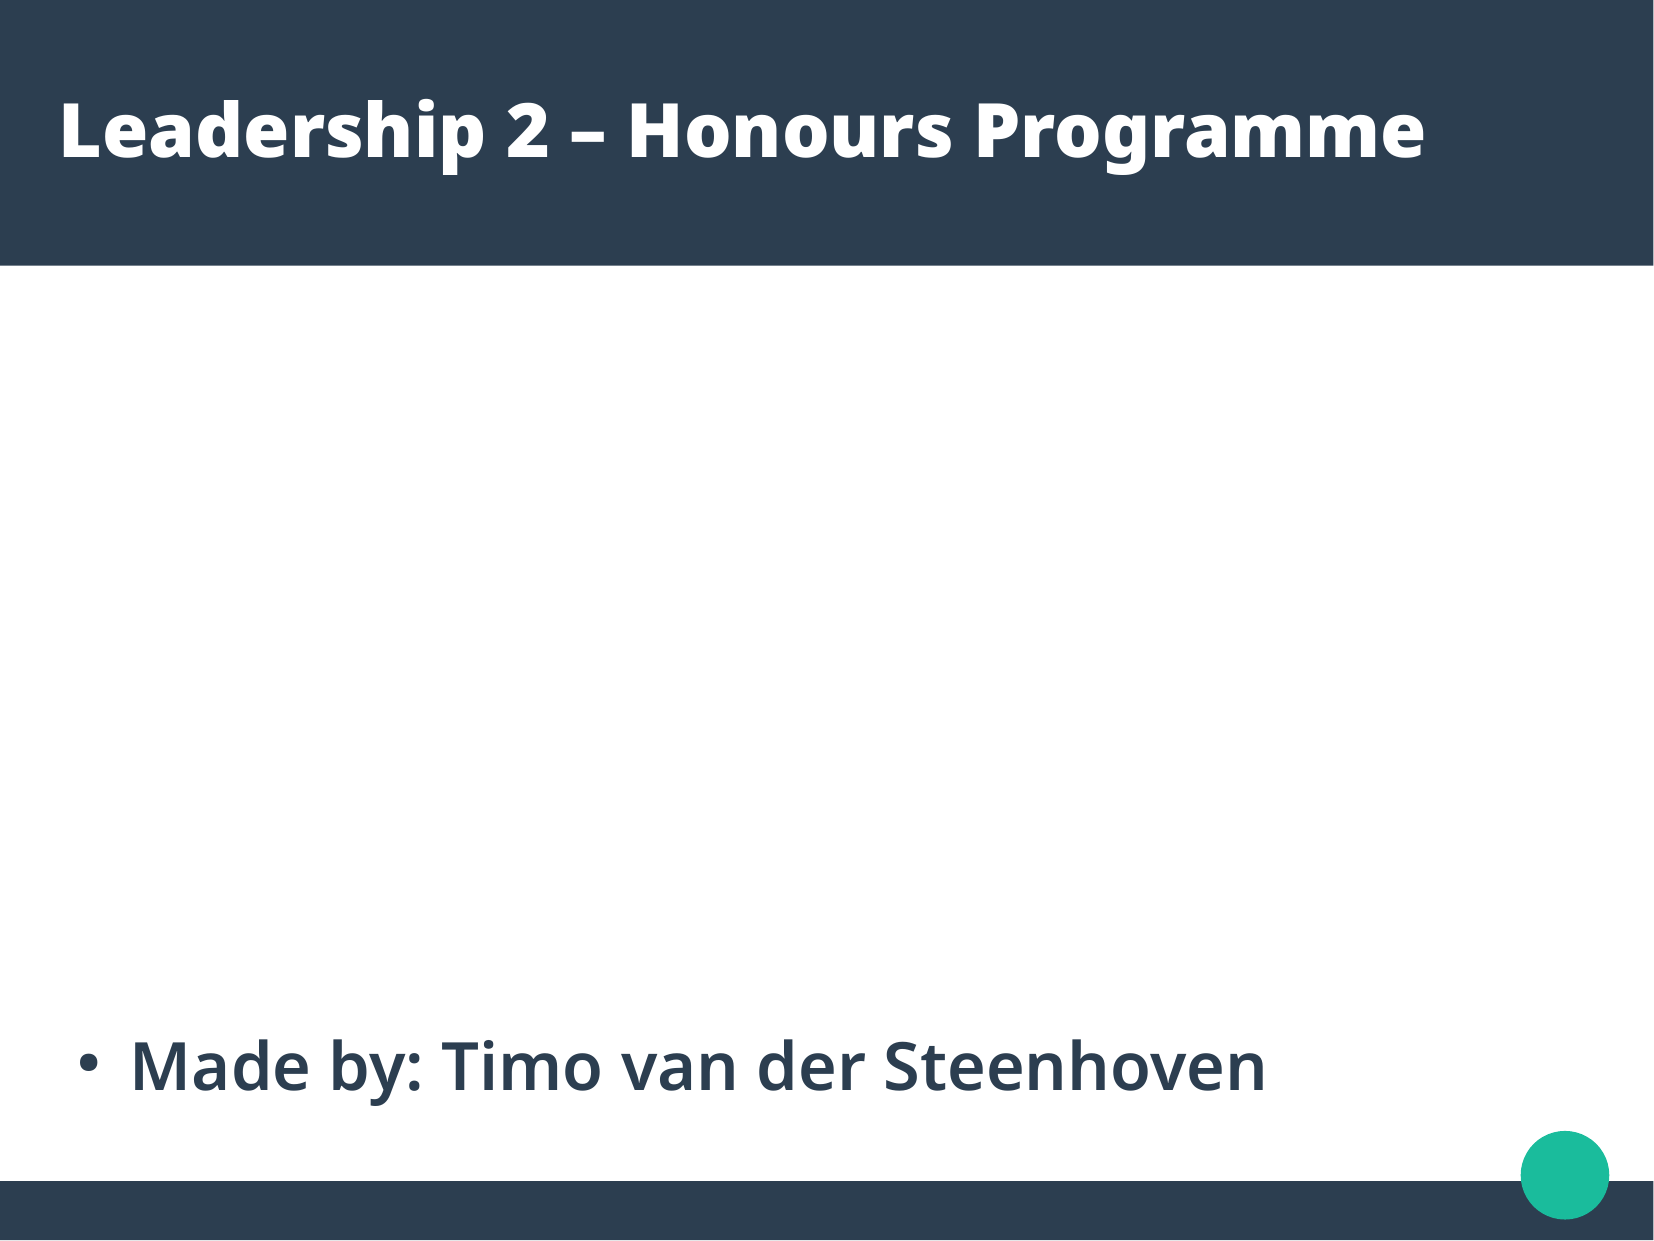

# Leadership 2 – Honours Programme
Made by: Timo van der Steenhoven